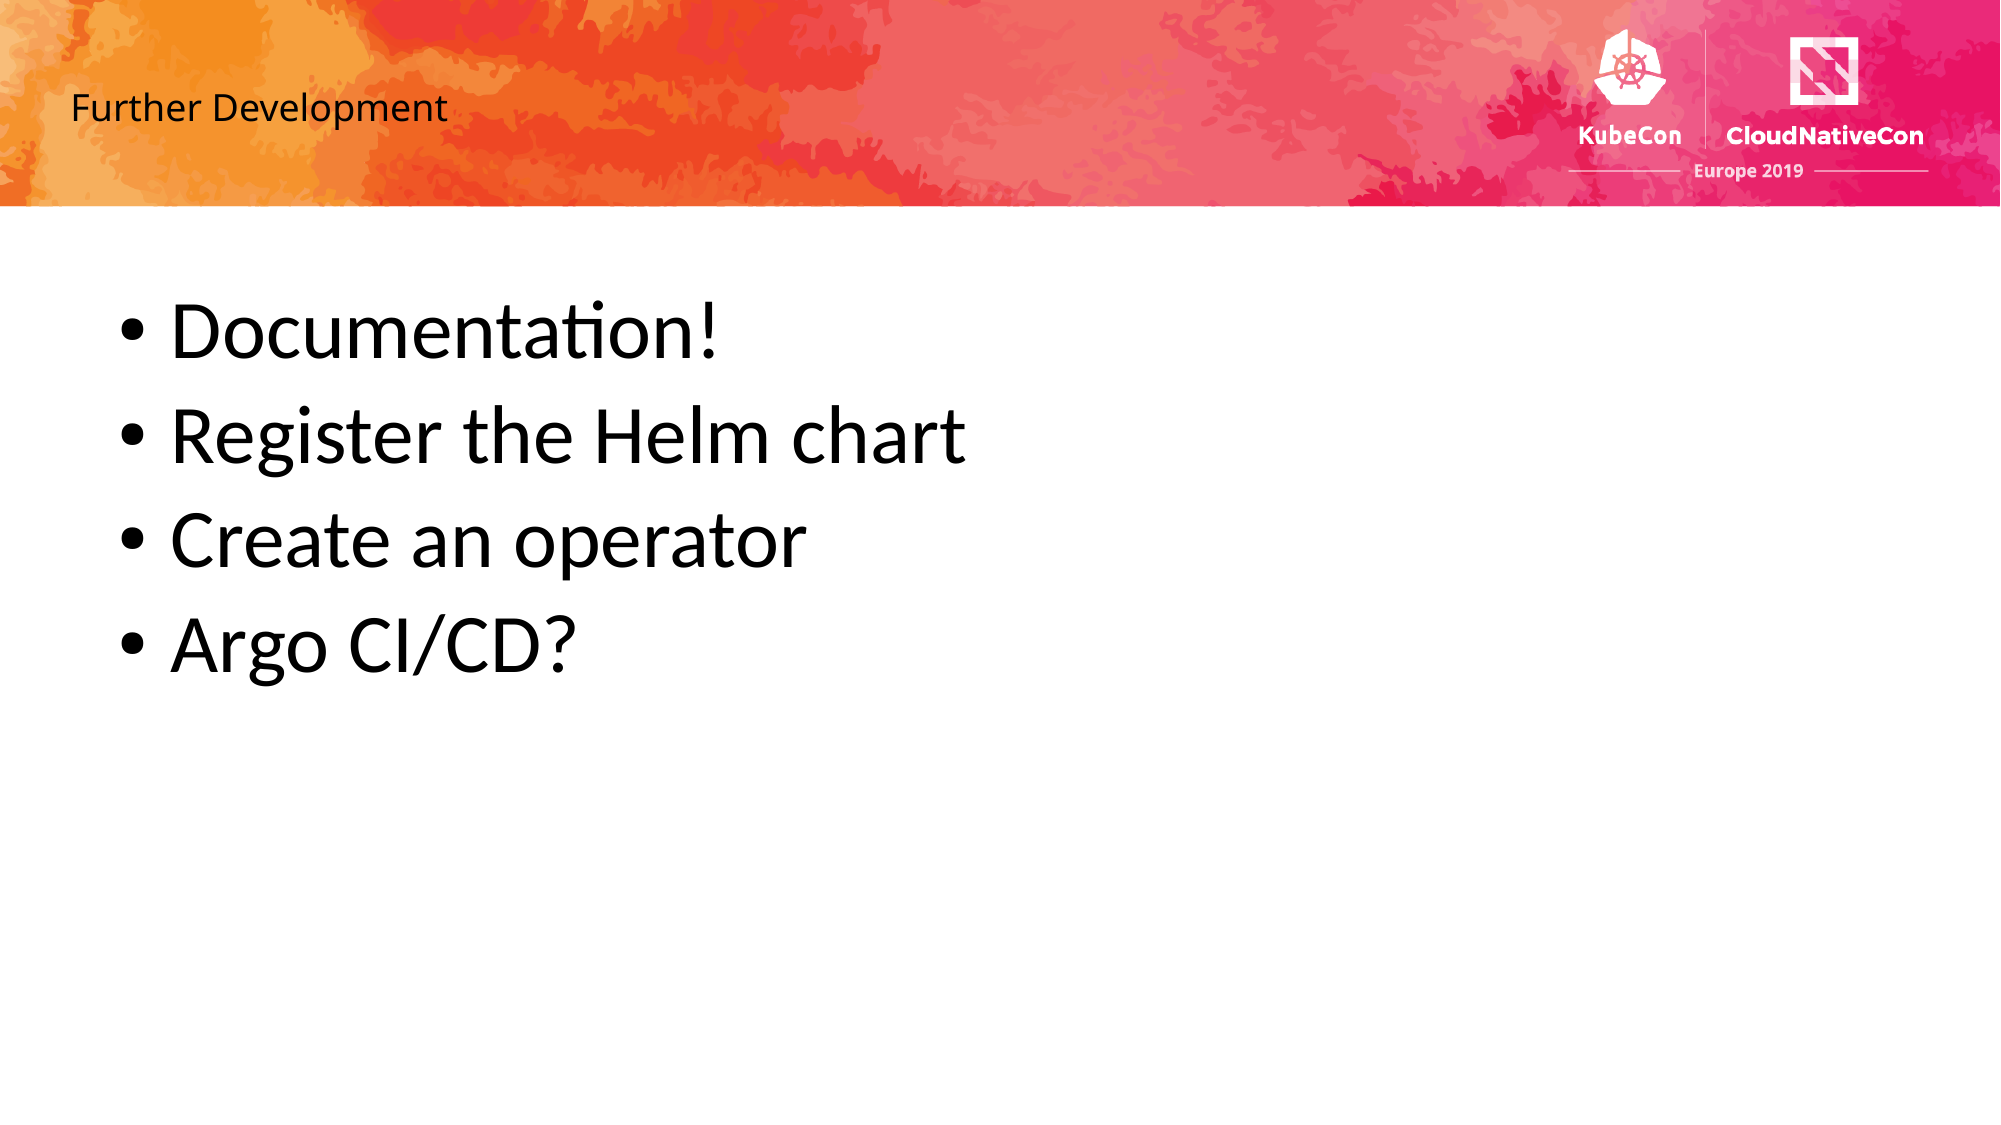

# Further Development
Documentation!
Register the Helm chart
Create an operator
Argo CI/CD?